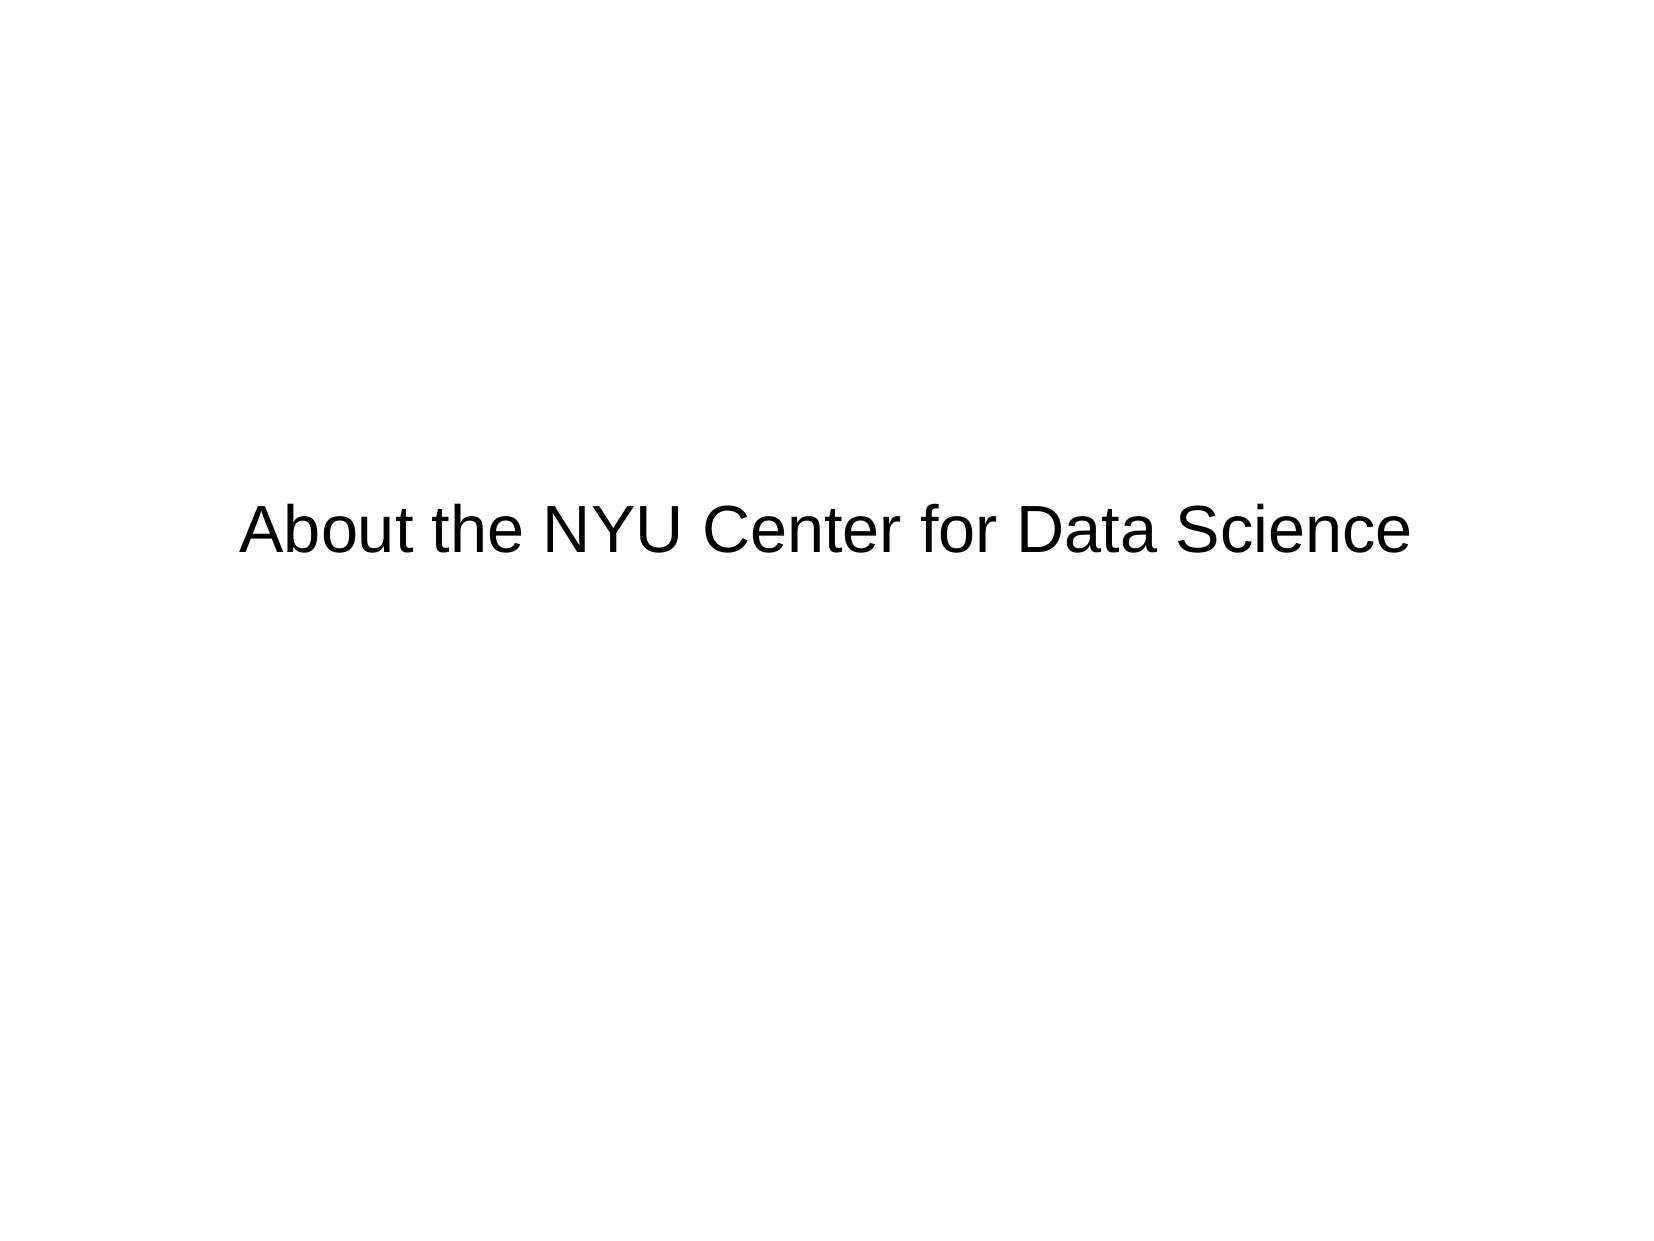

# About the NYU Center for Data Science